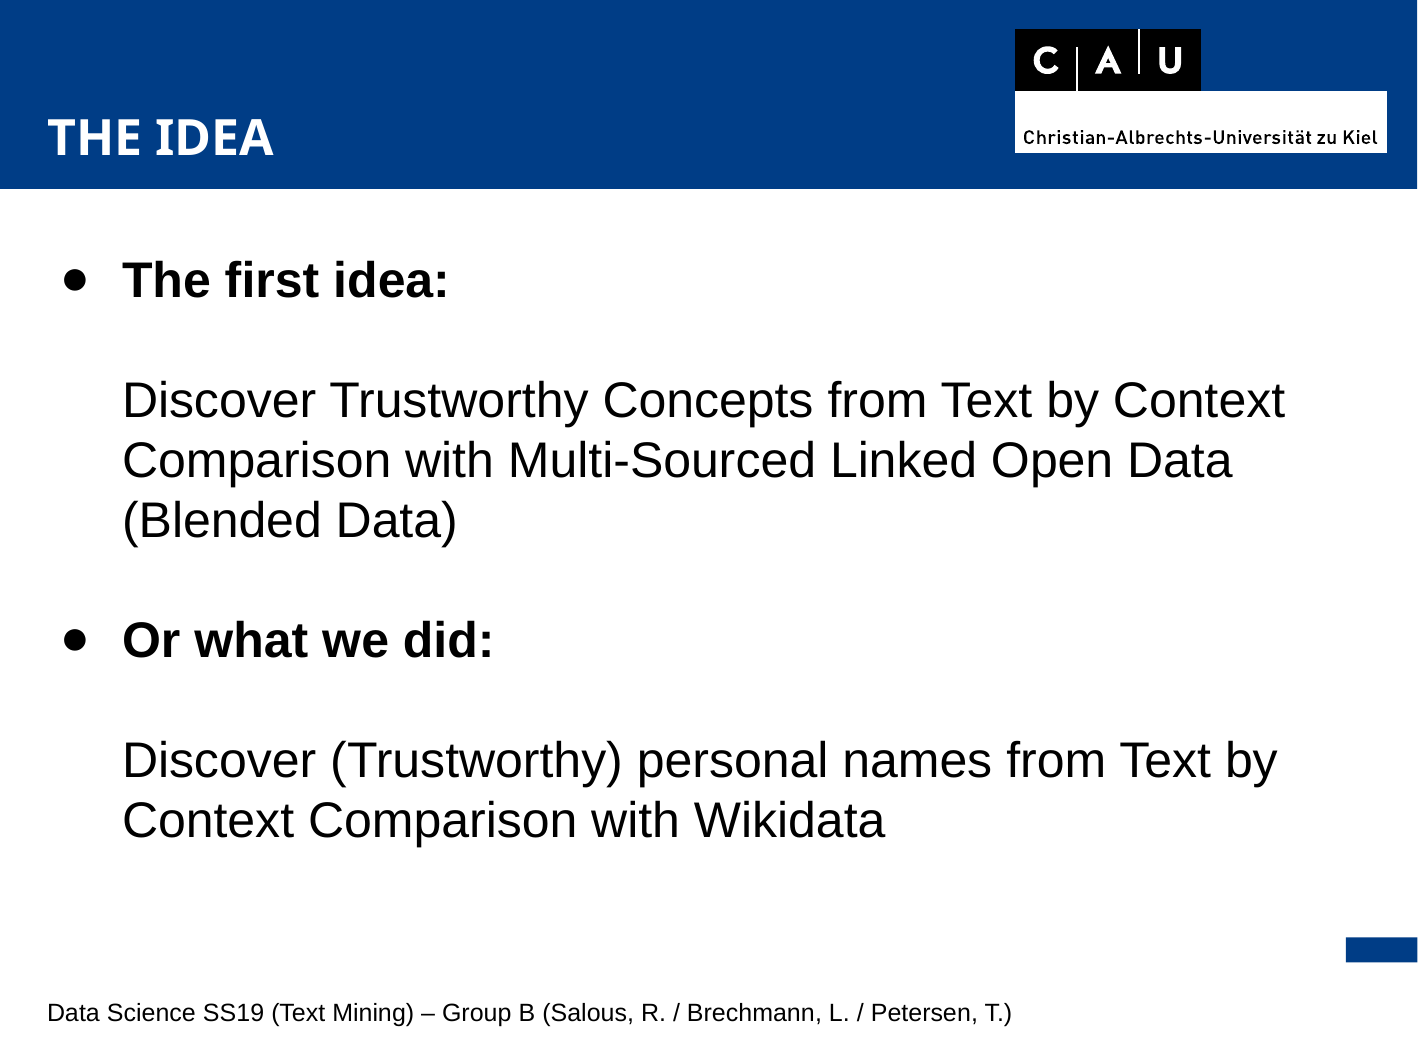

THE IDEA
The first idea:
Discover Trustworthy Concepts from Text by Context Comparison with Multi-Sourced Linked Open Data (Blended Data)
Or what we did:
Discover (Trustworthy) personal names from Text by Context Comparison with Wikidata
Data Science SS19 (Text Mining) – Group B (Salous, R. / Brechmann, L. / Petersen, T.)